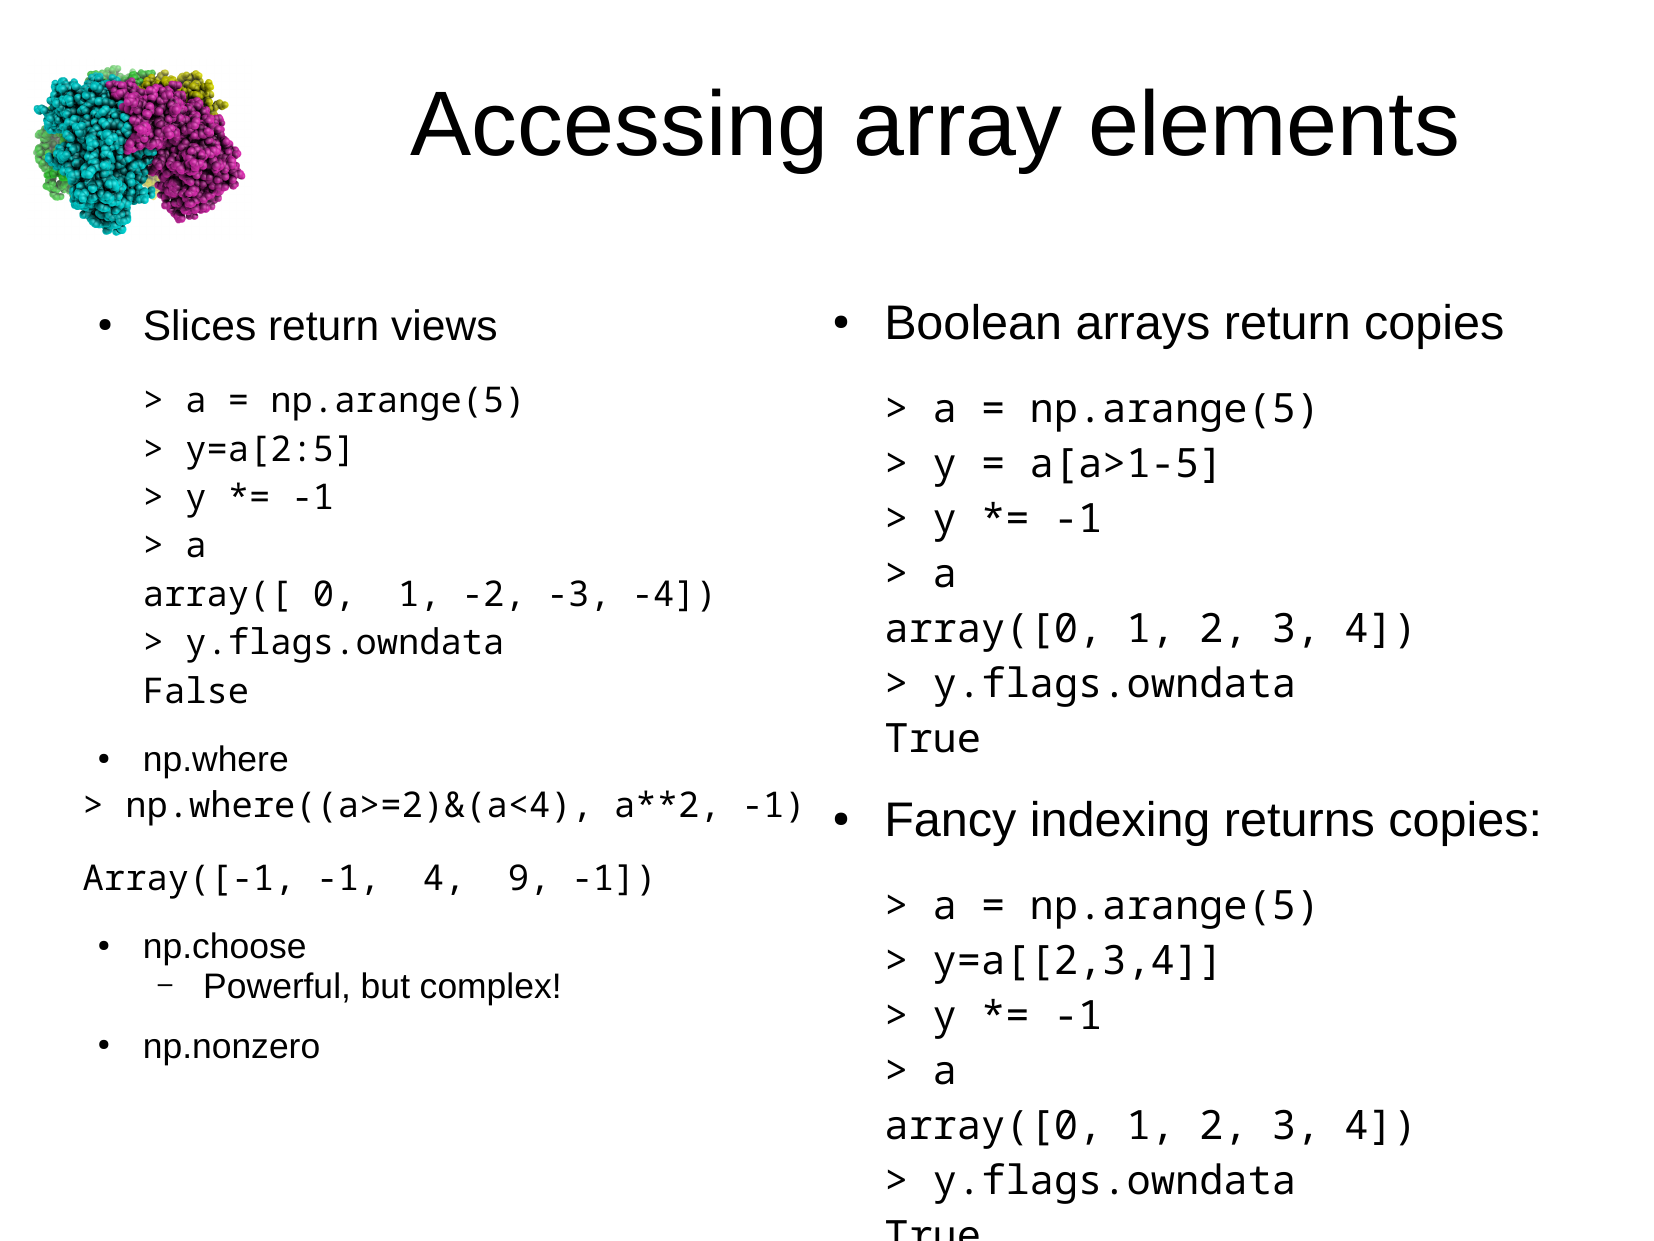

# Accessing array elements
Boolean arrays return copies
> a = np.arange(5)
> y = a[a>1-5]
> y *= -1
> a
array([0, 1, 2, 3, 4])
> y.flags.owndata
True
Fancy indexing returns copies:
> a = np.arange(5)
> y=a[[2,3,4]]
> y *= -1
> a
array([0, 1, 2, 3, 4])
> y.flags.owndata
True
Slices return views
> a = np.arange(5)
> y=a[2:5]
> y *= -1
> a
array([ 0, 1, -2, -3, -4])
> y.flags.owndata
False
np.where
> np.where((a>=2)&(a<4), a**2, -1)
Array([-1, -1, 4, 9, -1])
np.choose
Powerful, but complex!
np.nonzero